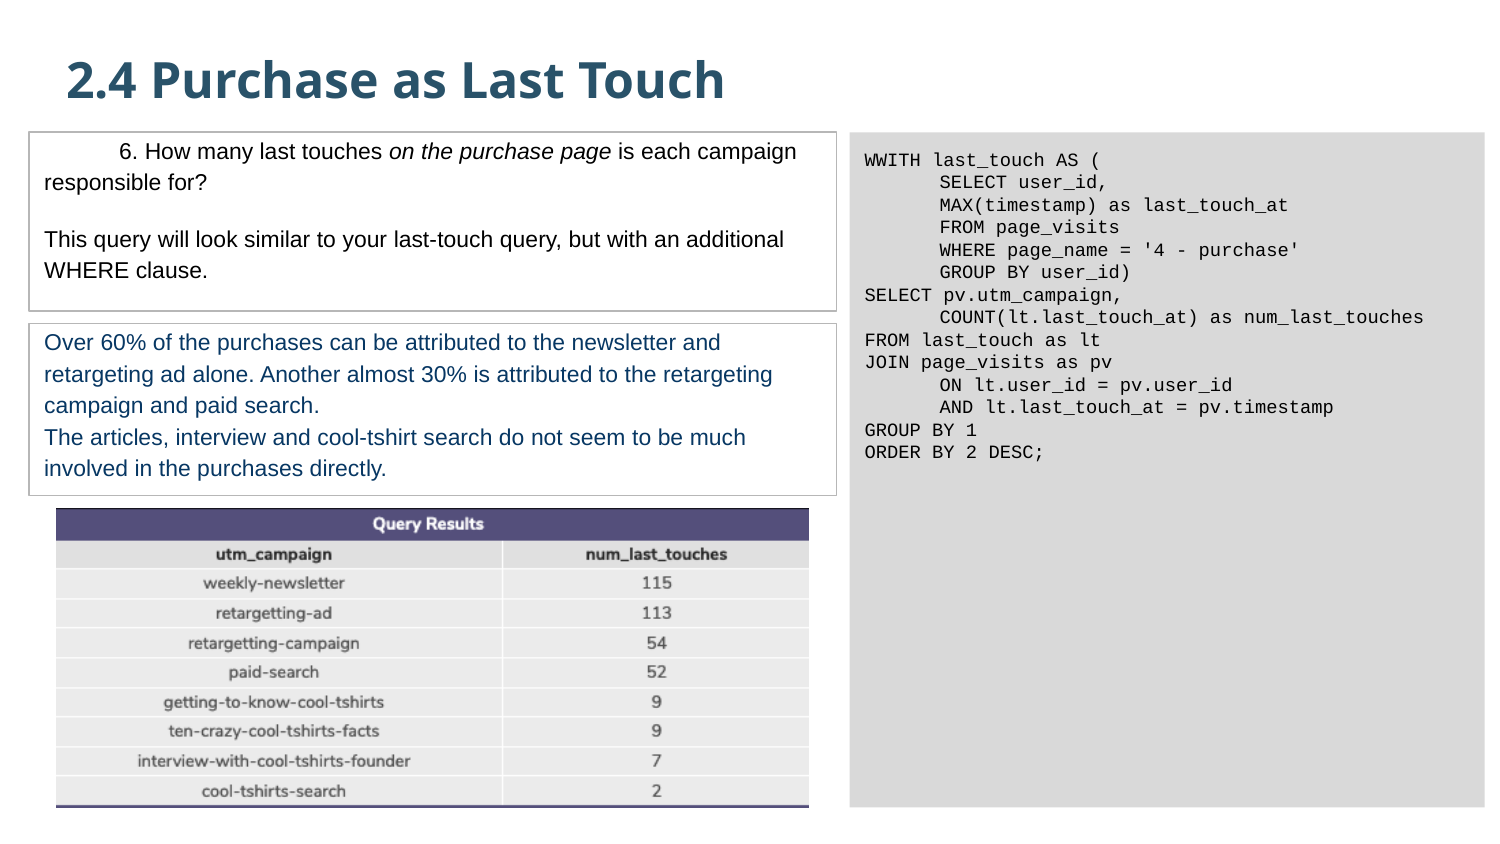

2.4 Purchase as Last Touch
6. How many last touches on the purchase page is each campaign responsible for?
This query will look similar to your last-touch query, but with an additional WHERE clause.
WWITH last_touch AS (
	SELECT user_id,
 	MAX(timestamp) as last_touch_at
	FROM page_visits
	WHERE page_name = '4 - purchase'
	GROUP BY user_id)
SELECT pv.utm_campaign,
	COUNT(lt.last_touch_at) as num_last_touches
FROM last_touch as lt
JOIN page_visits as pv
	ON lt.user_id = pv.user_id
	AND lt.last_touch_at = pv.timestamp
GROUP BY 1
ORDER BY 2 DESC;
Over 60% of the purchases can be attributed to the newsletter and retargeting ad alone. Another almost 30% is attributed to the retargeting campaign and paid search.
The articles, interview and cool-tshirt search do not seem to be much involved in the purchases directly.